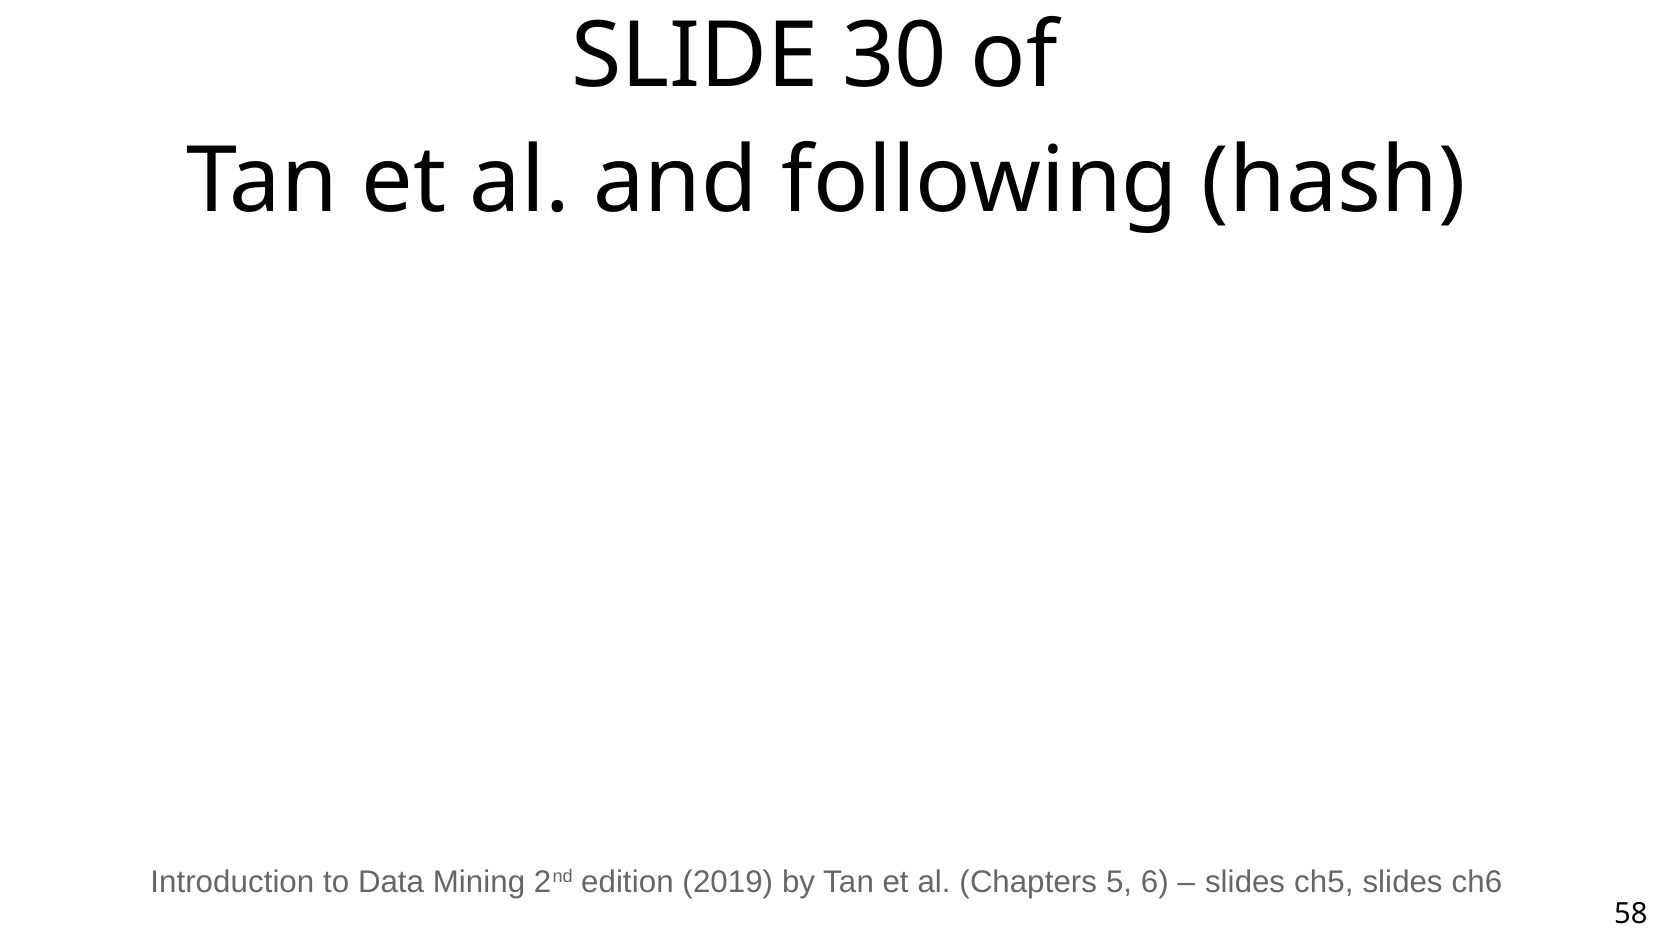

# SLIDE 30 of Tan et al. and following (hash)
Introduction to Data Mining 2nd edition (2019) by Tan et al. (Chapters 5, 6) – slides ch5, slides ch6
58